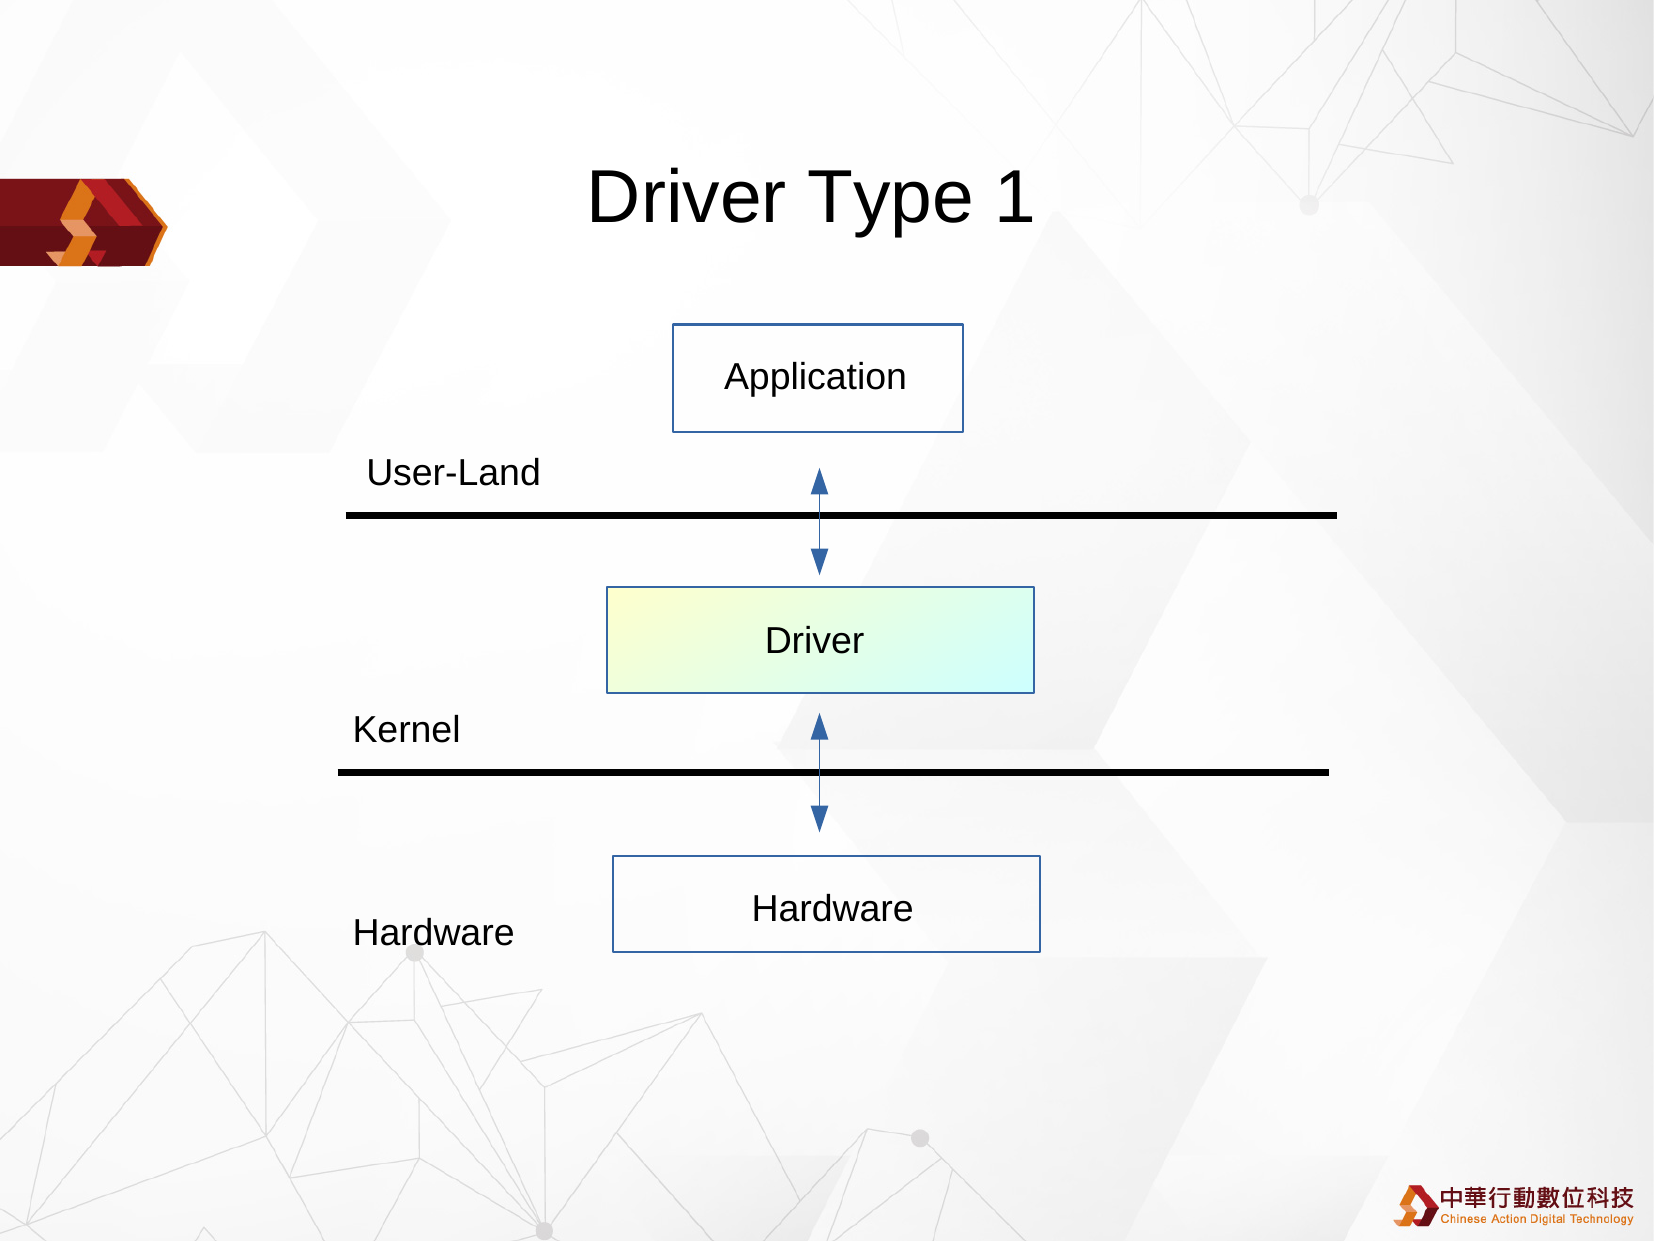

# Driver Type 1
Application
User-Land
Driver
Kernel
Hardware
Hardware